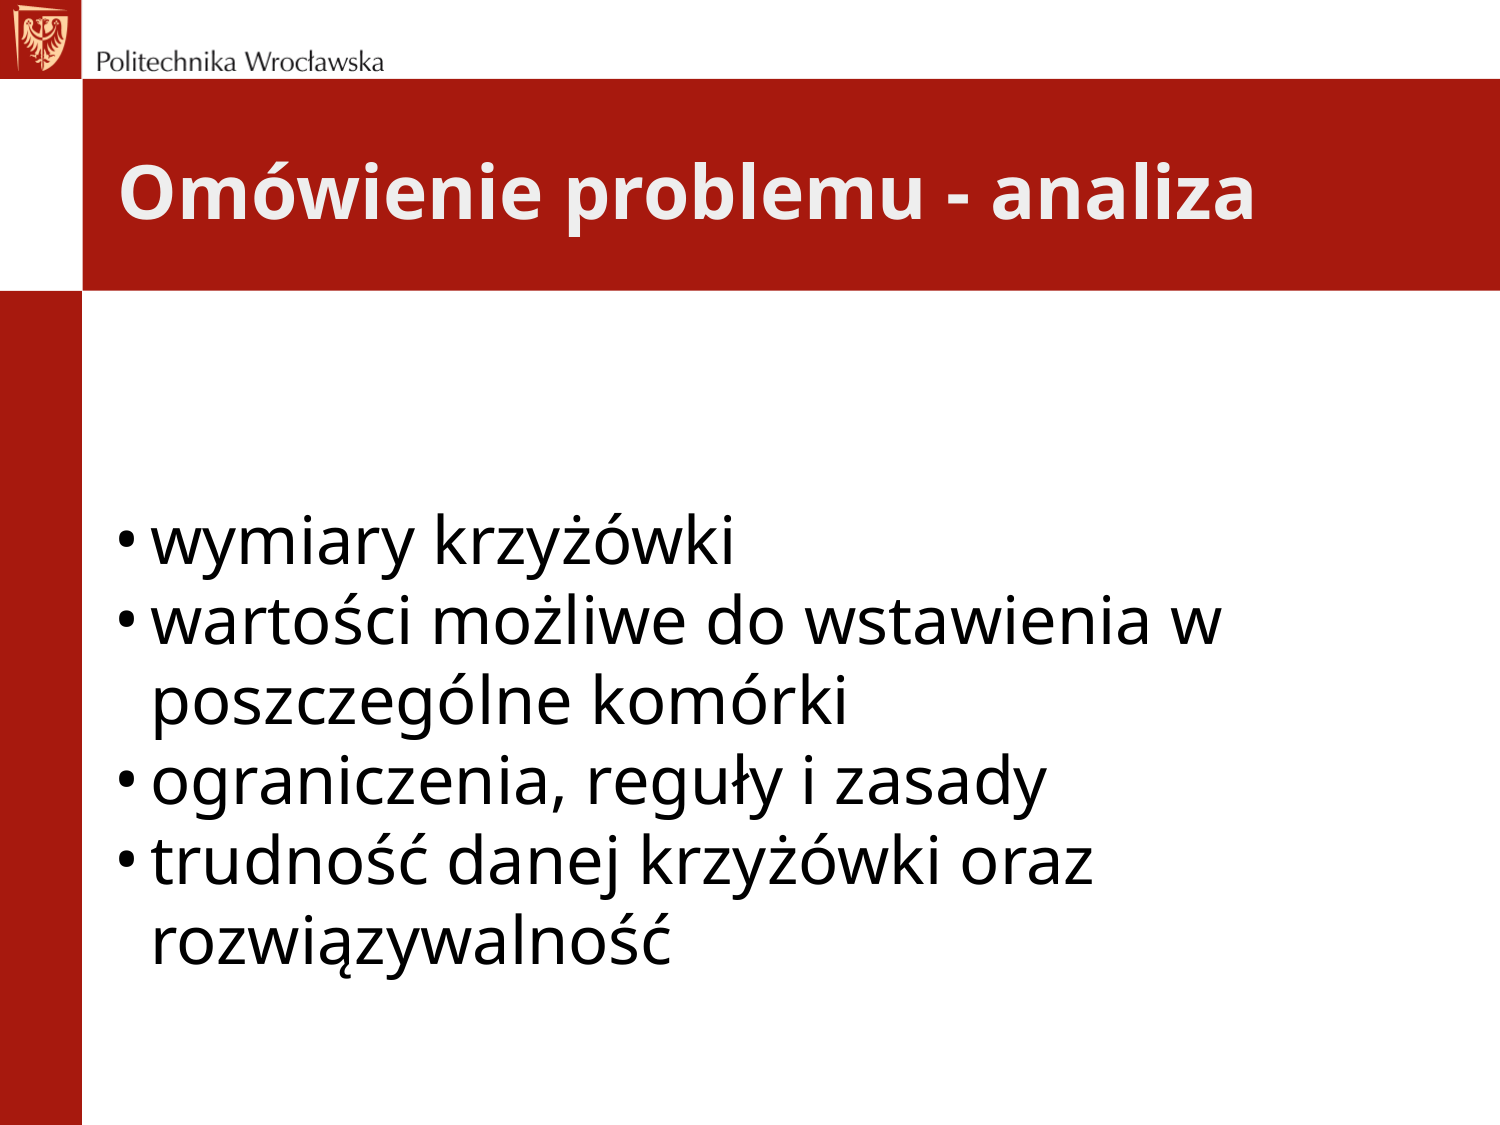

Omówienie problemu - analiza
wymiary krzyżówki
wartości możliwe do wstawienia w poszczególne komórki
ograniczenia, reguły i zasady
trudność danej krzyżówki oraz rozwiązywalność